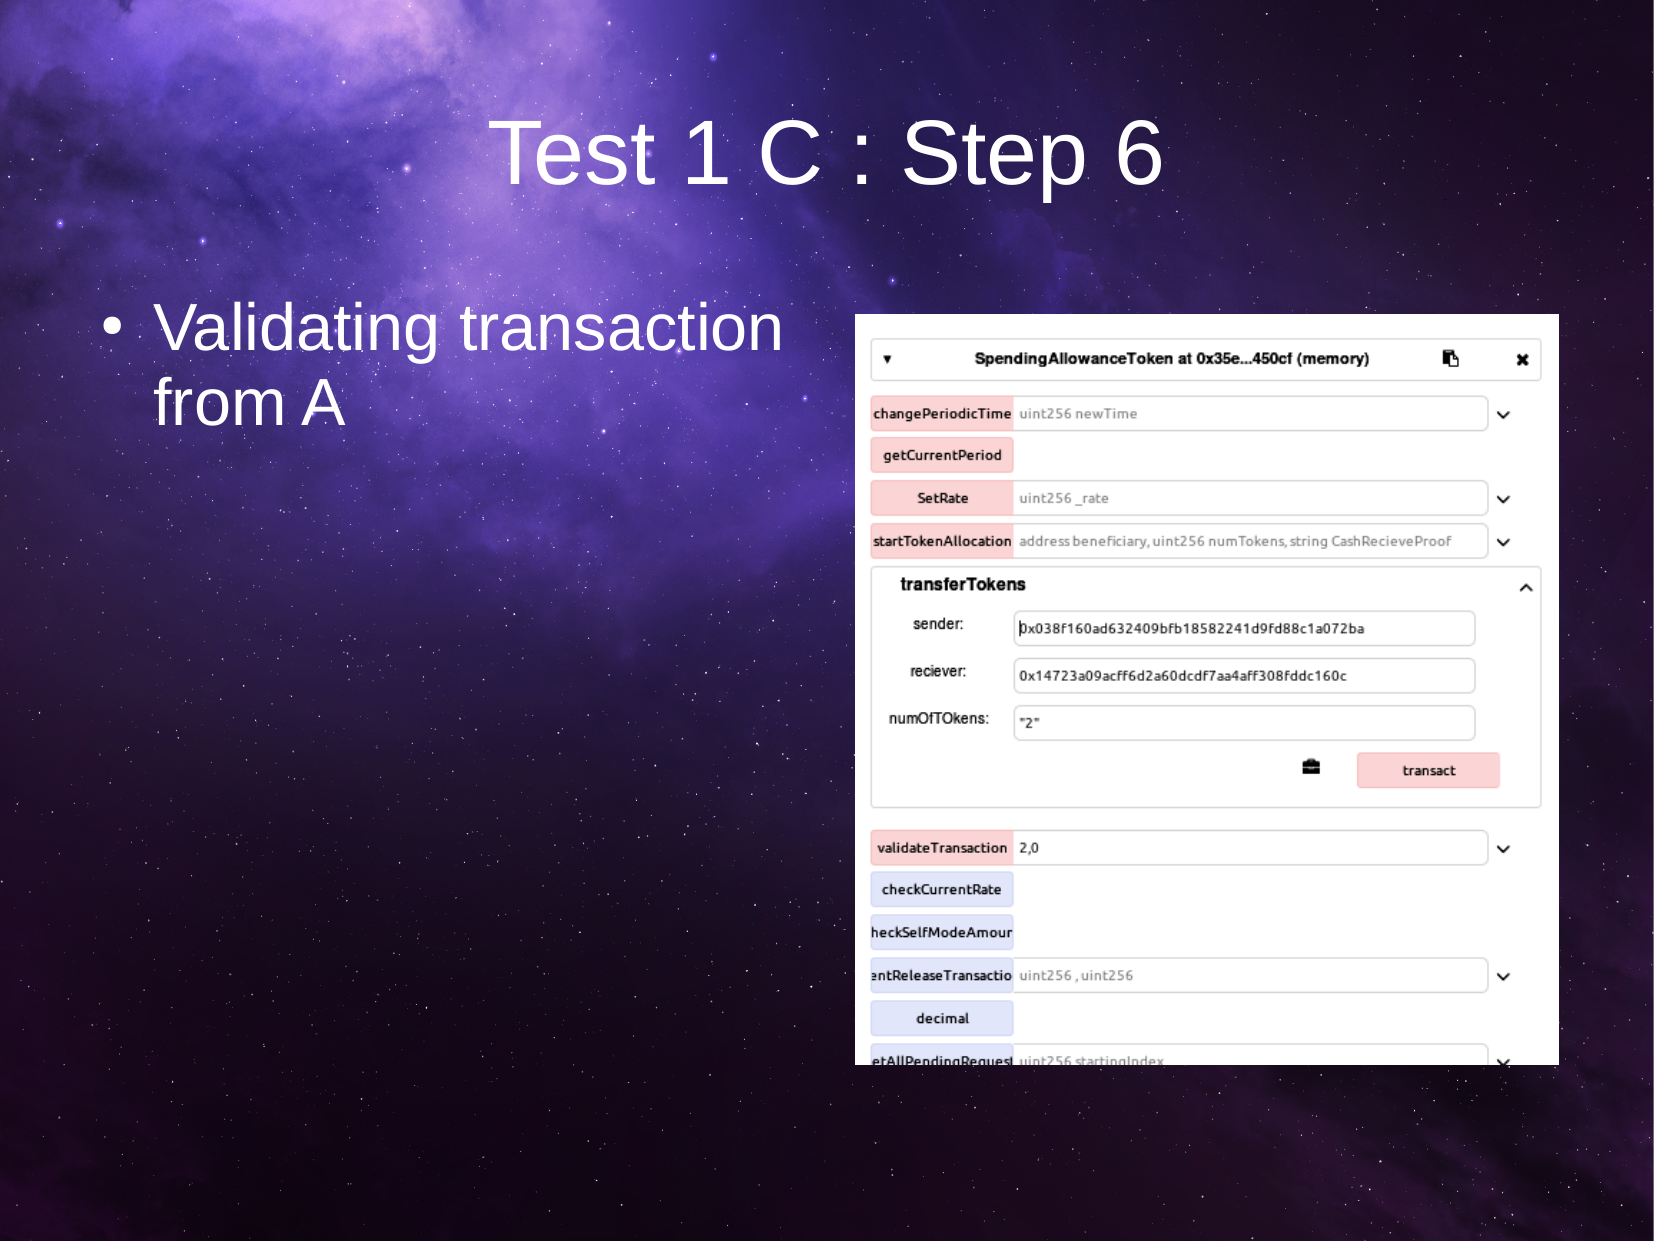

# Test 1 C : Step 6
Validating transaction from A